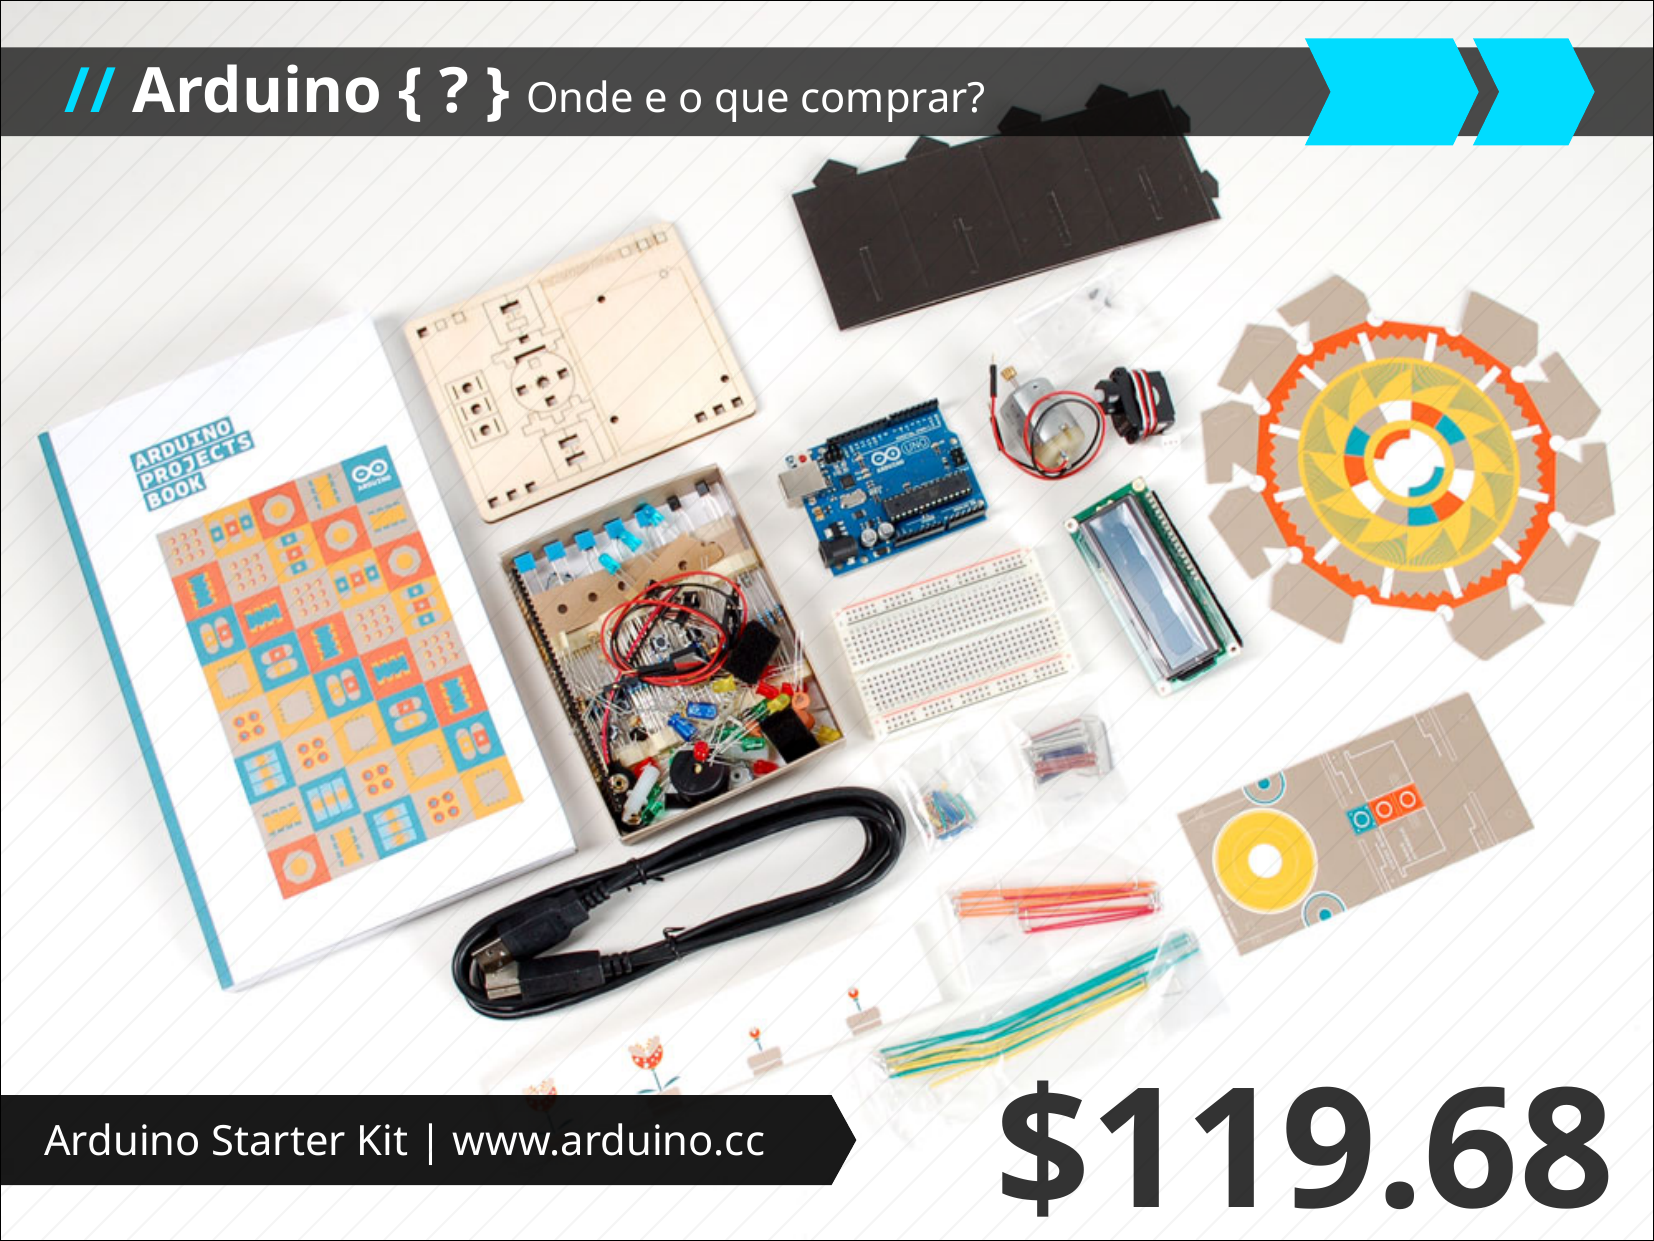

// Arduino { ? } Onde e o que comprar?
$119.68
Arduino Starter Kit | www.arduino.cc